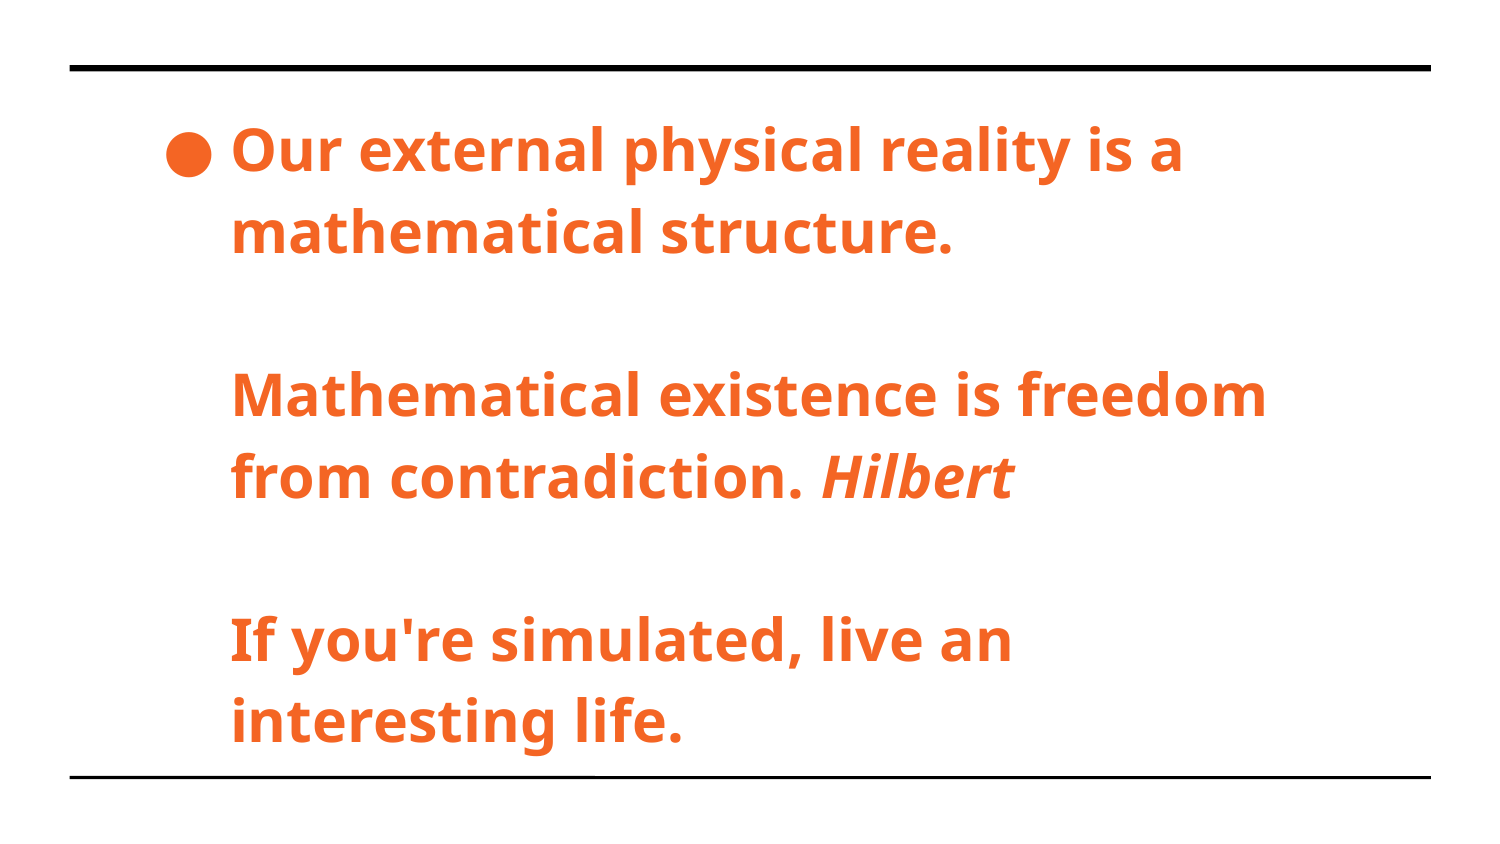

# Our external physical reality is a mathematical structure. Mathematical existence is freedom from contradiction. Hilbert If you're simulated, live an interesting life.